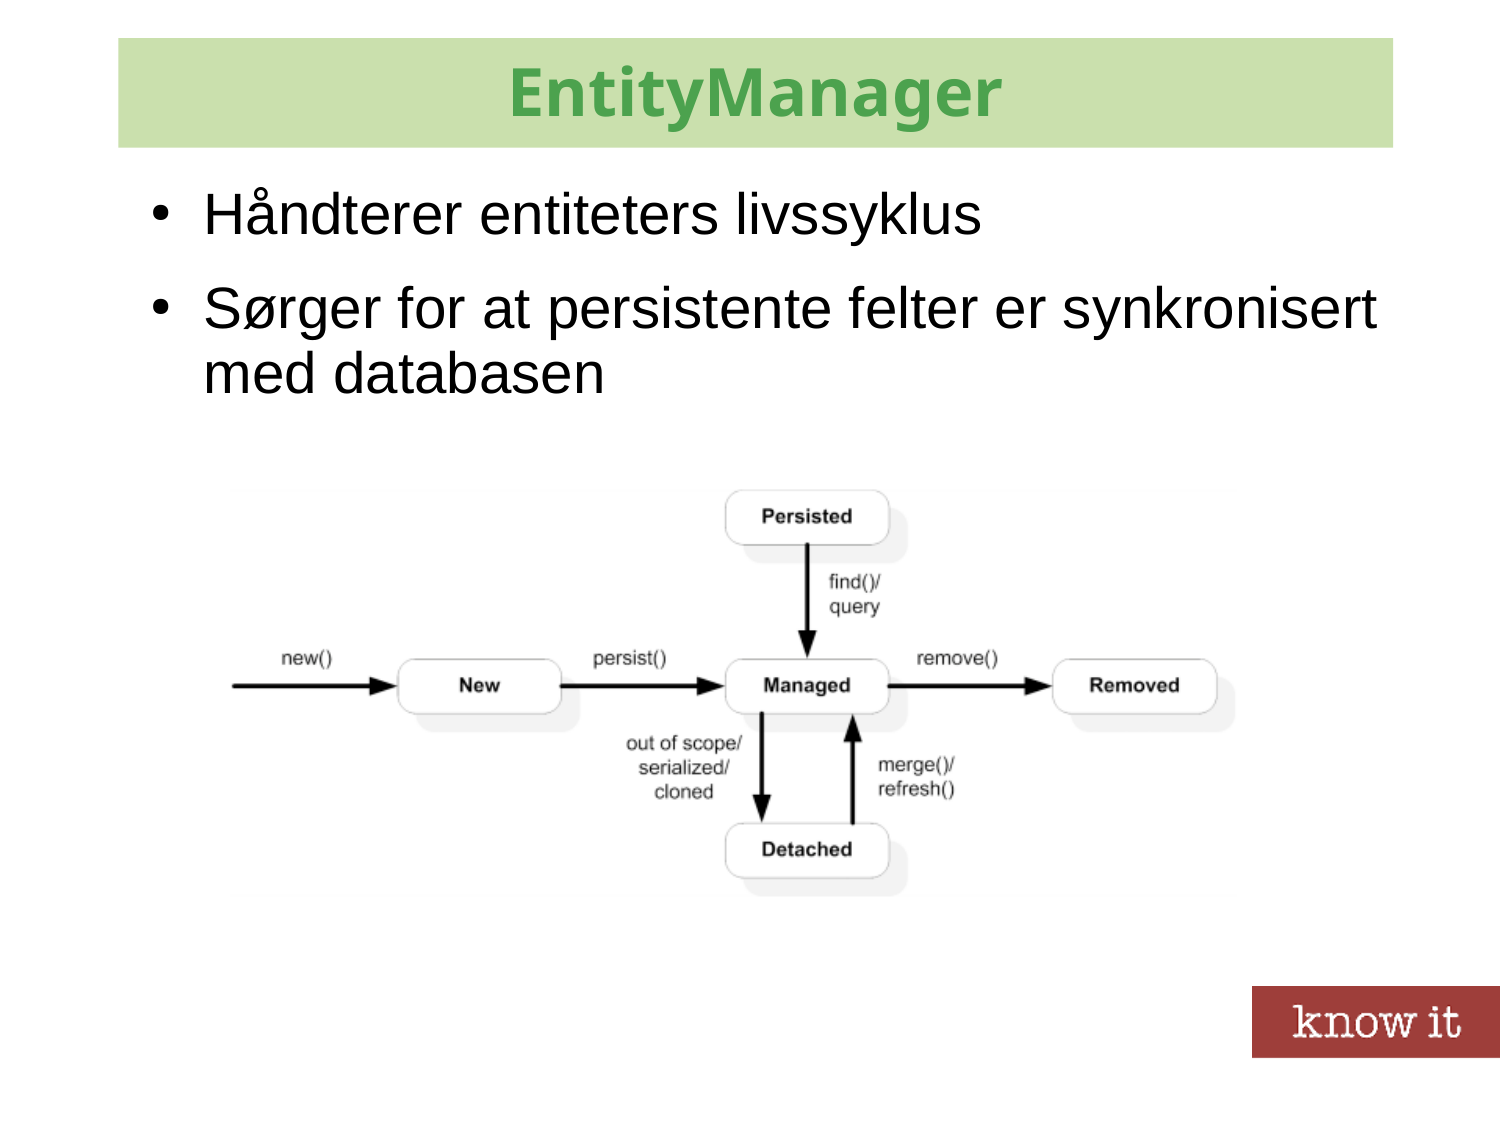

EntityManager
# Håndterer entiteters livssyklus
Sørger for at persistente felter er synkronisert med databasen